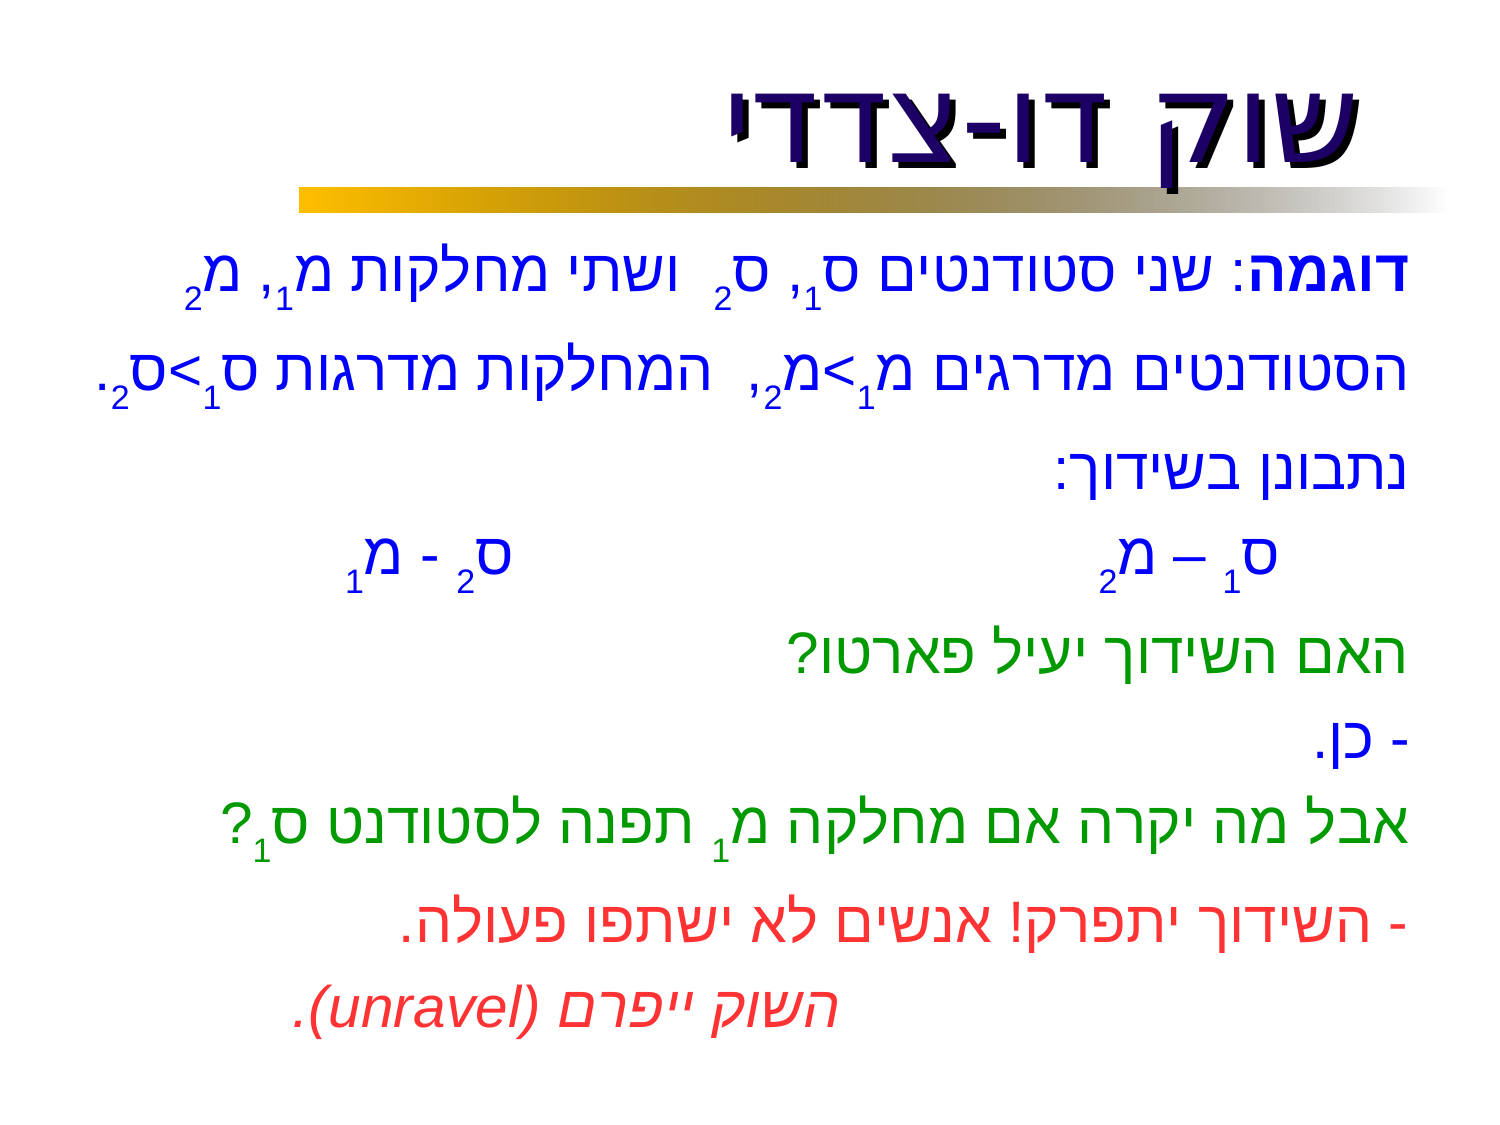

# שוק דו-צדדי
דוגמה: שני סטודנטים ס1, ס2 ושתי מחלקות מ1, מ2
הסטודנטים מדרגים מ1>מ2, המחלקות מדרגות ס1>ס2.
נתבונן בשידוך:
 ס1 – מ2 ס2 - מ1
האם השידוך יעיל פארטו?
- כן.
אבל מה יקרה אם מחלקה מ1 תפנה לסטודנט ס1?
- השידוך יתפרק! אנשים לא ישתפו פעולה.
 השוק ייפרם (unravel).